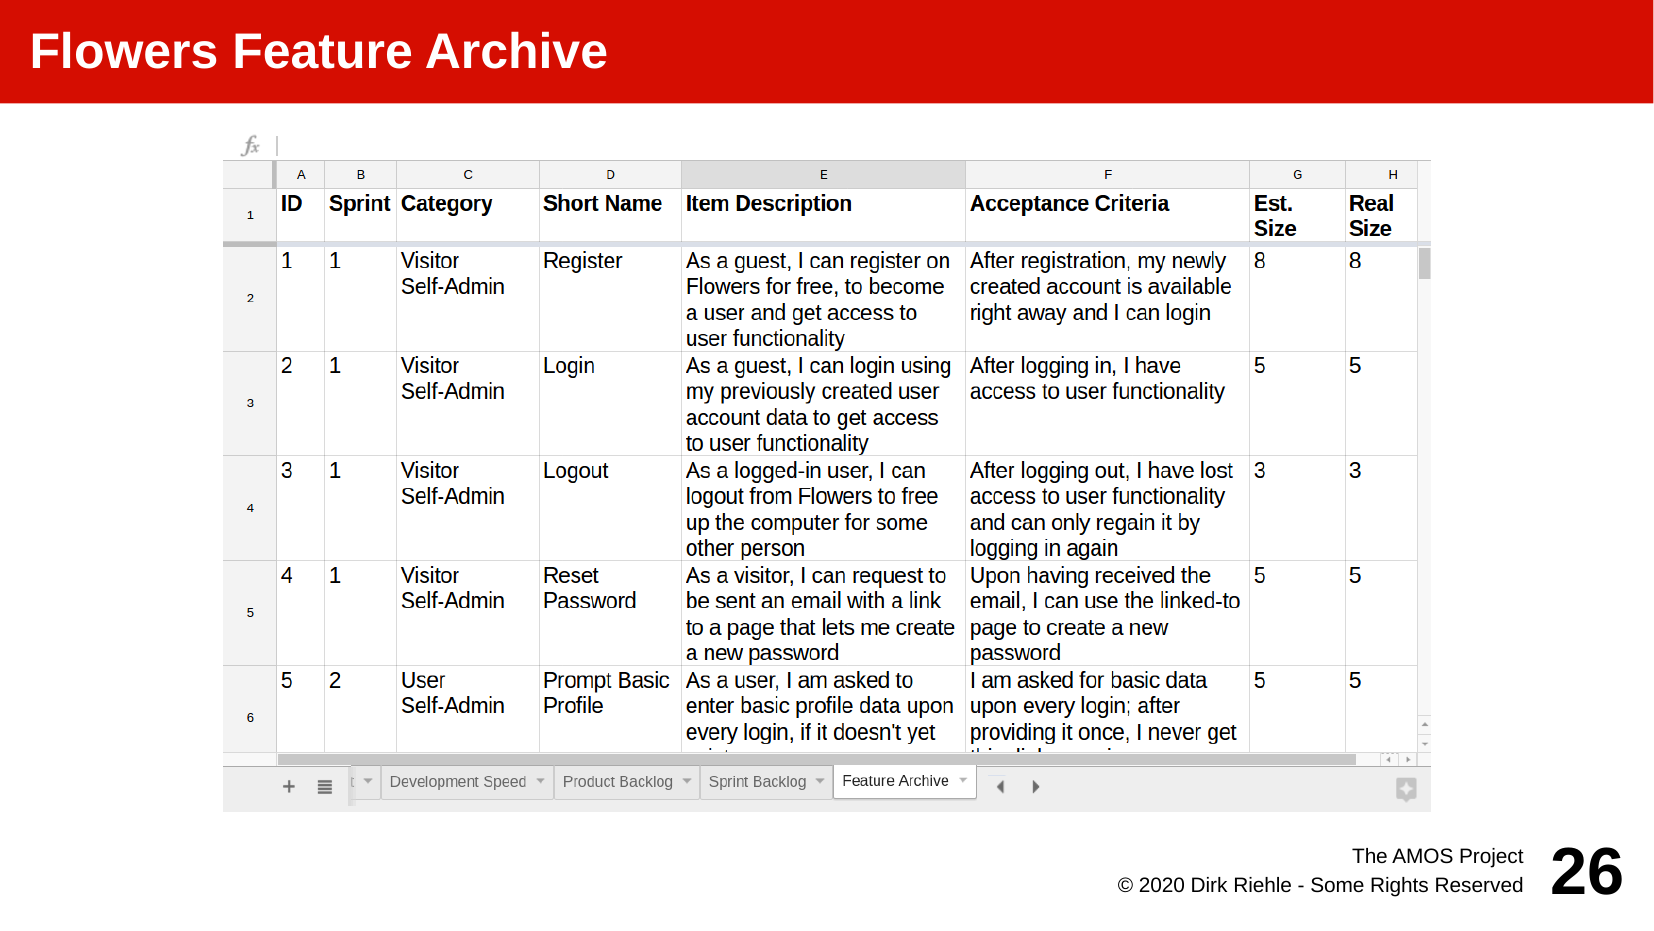

# Flowers Feature Archive
The AMOS Project
26
© 2020 Dirk Riehle - Some Rights Reserved